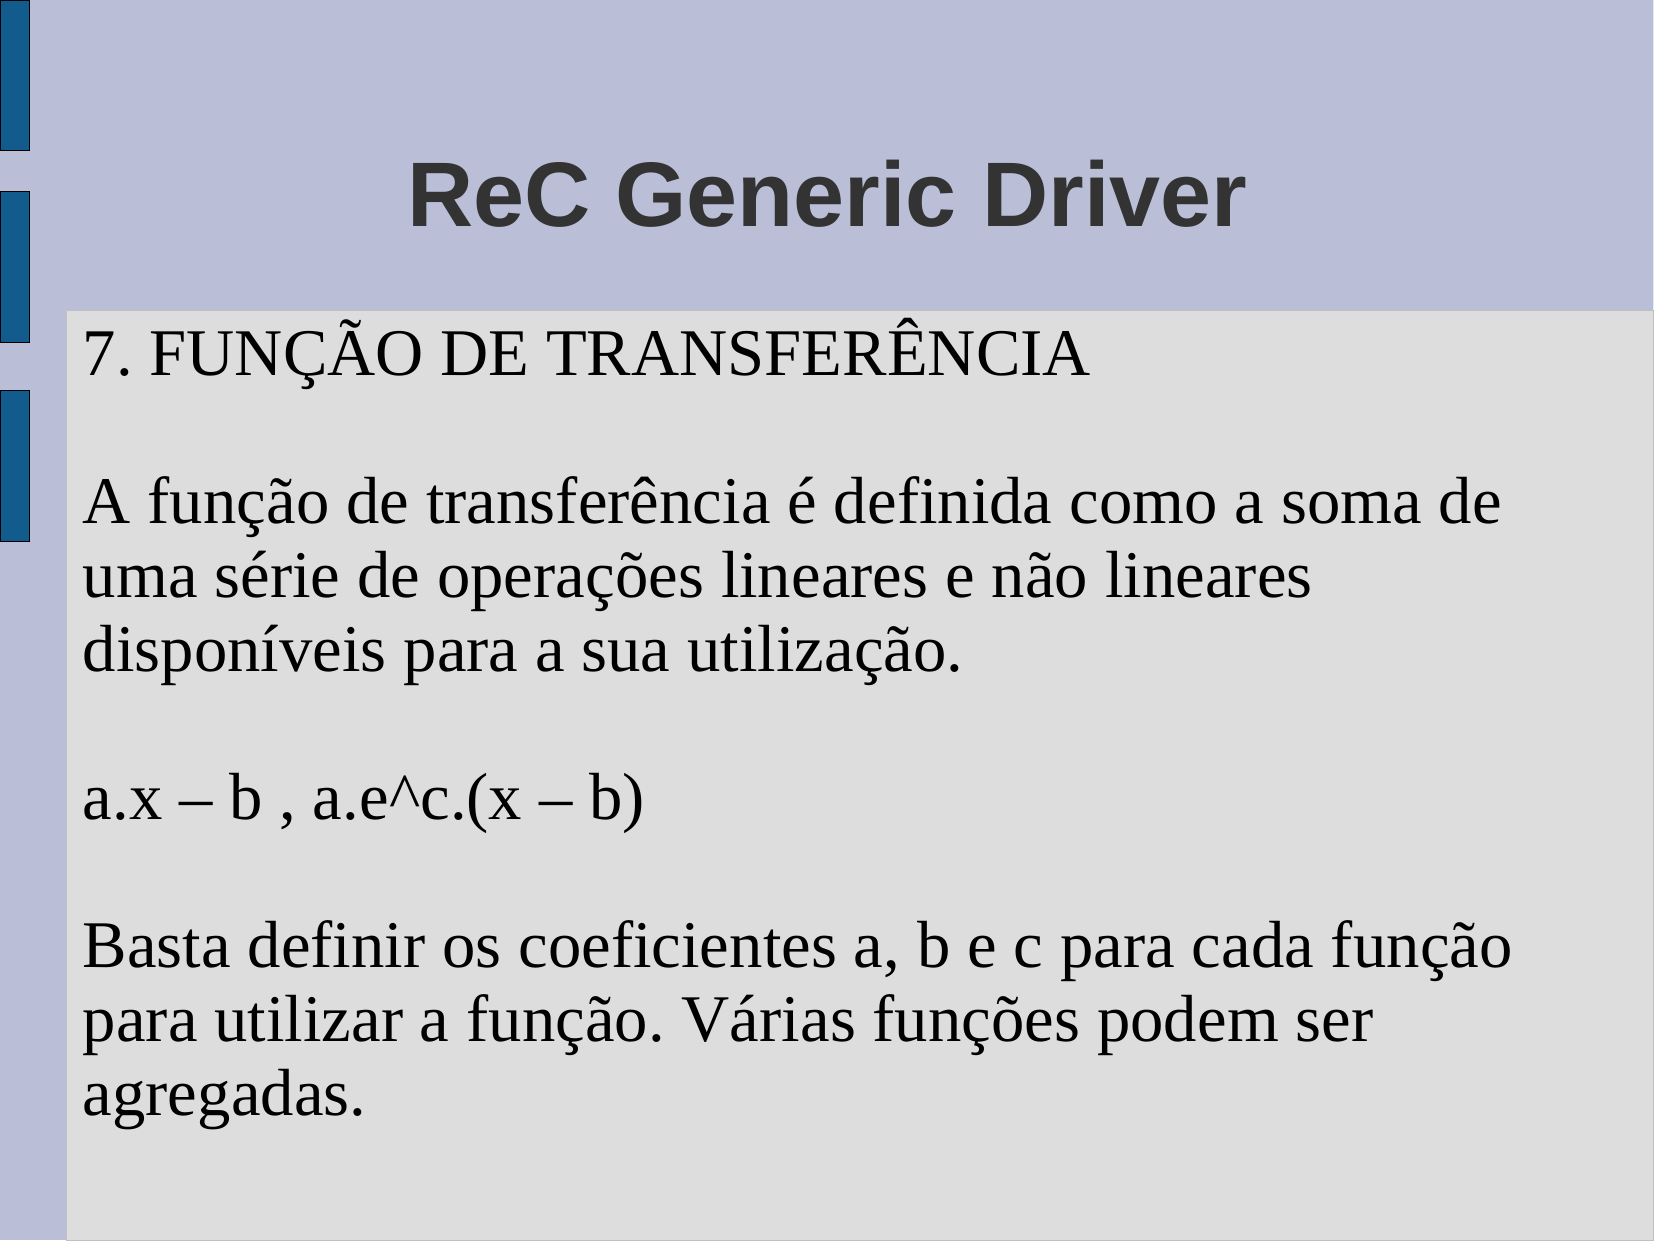

# ReC Generic Driver
7. FUNÇÃO DE TRANSFERÊNCIA
A função de transferência é definida como a soma de uma série de operações lineares e não lineares disponíveis para a sua utilização.
a.x – b , a.e^c.(x – b)
Basta definir os coeficientes a, b e c para cada função para utilizar a função. Várias funções podem ser agregadas.